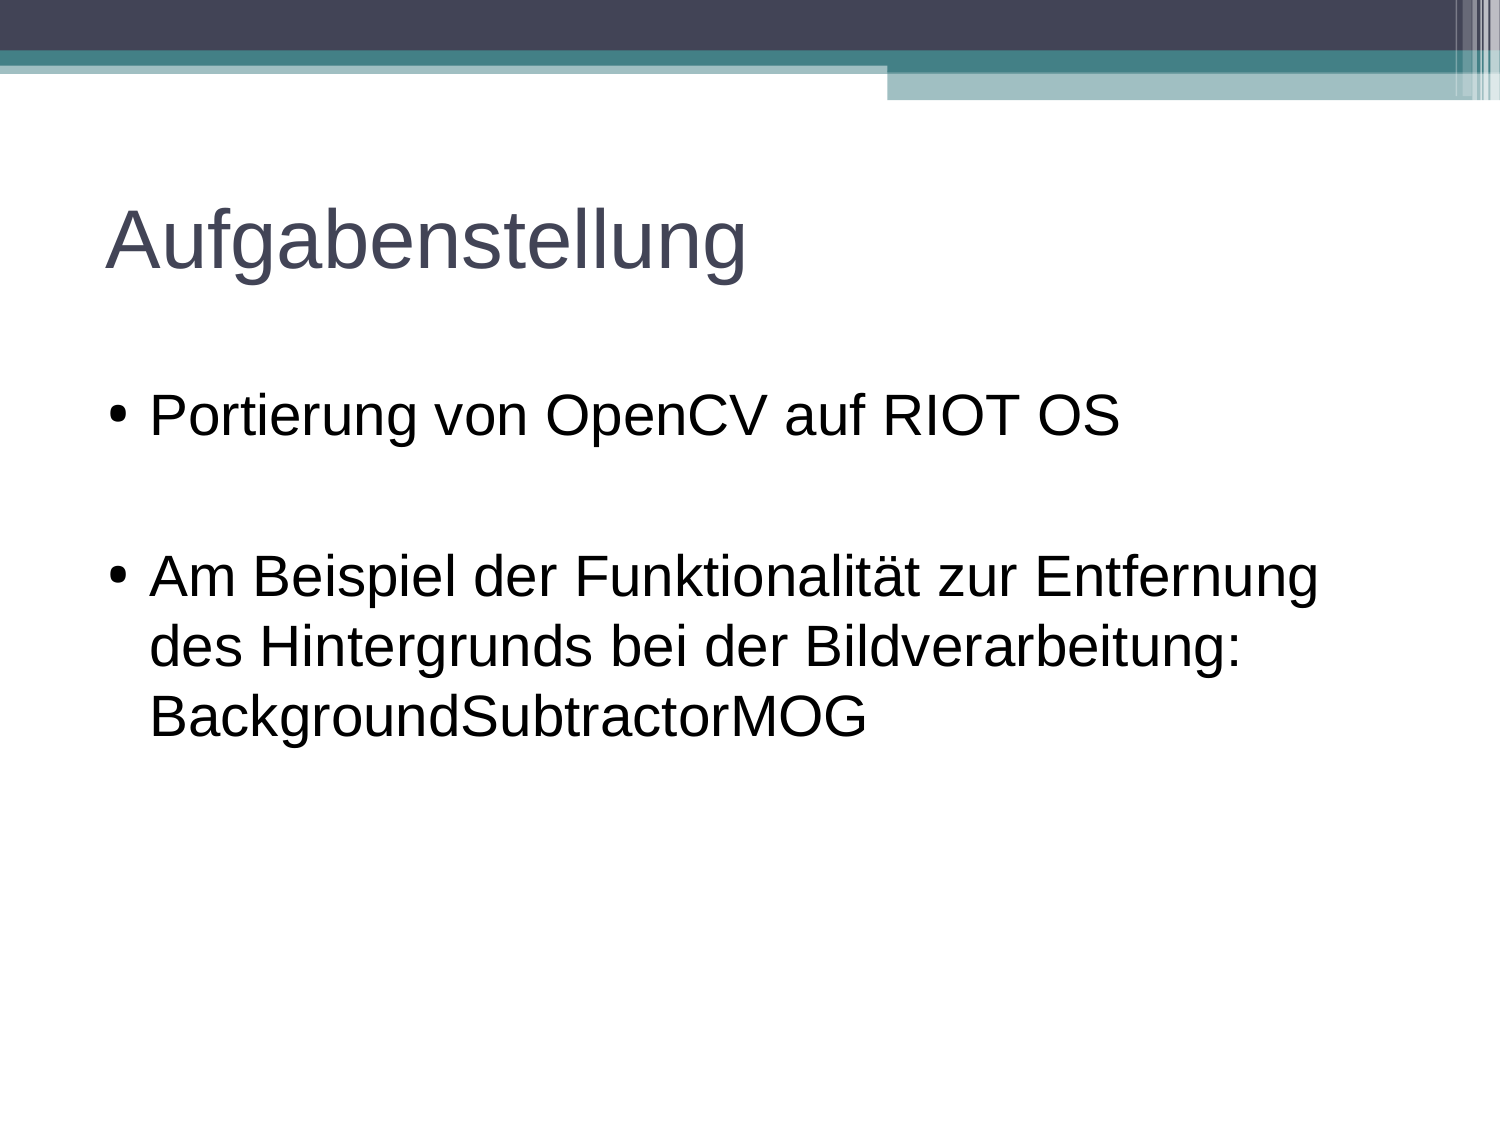

# Aufgabenstellung
Portierung von OpenCV auf RIOT OS
Am Beispiel der Funktionalität zur Entfernung des Hintergrunds bei der Bildverarbeitung: BackgroundSubtractorMOG